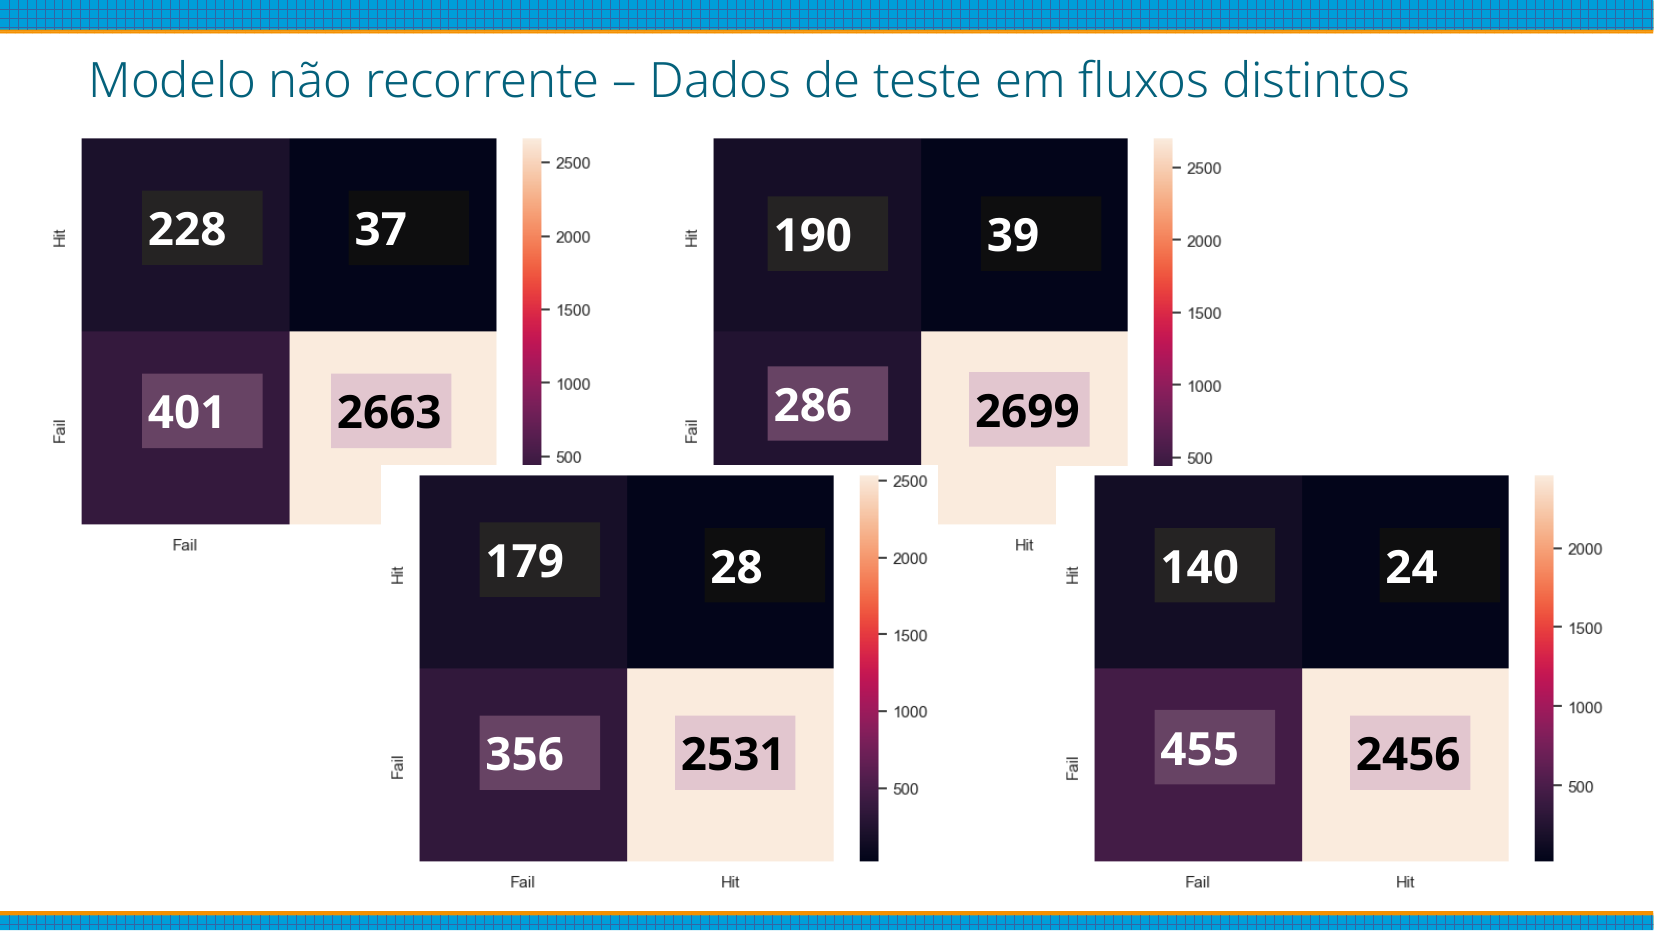

# Modelo não recorrente – Dados de teste em fluxos distintos
228
37
190
39
286
2699
401
2663
179
28
140
24
455
356
2531
2456